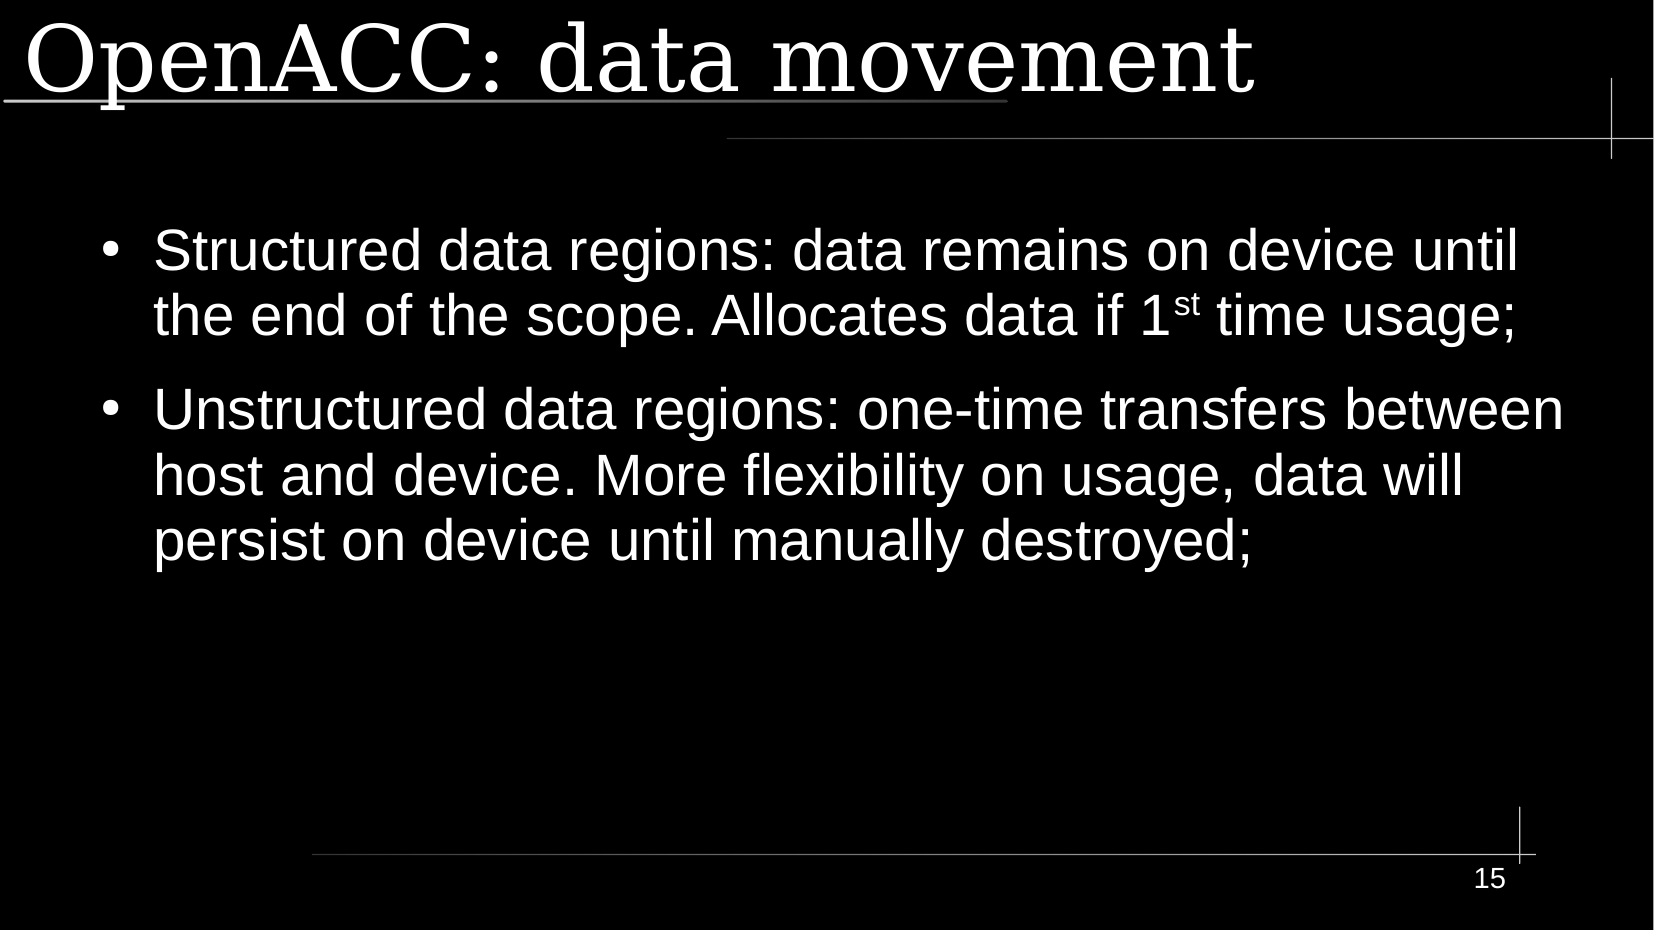

# OpenACC: data movement
Structured data regions: data remains on device until the end of the scope. Allocates data if 1st time usage;
Unstructured data regions: one-time transfers between host and device. More flexibility on usage, data will persist on device until manually destroyed;
15